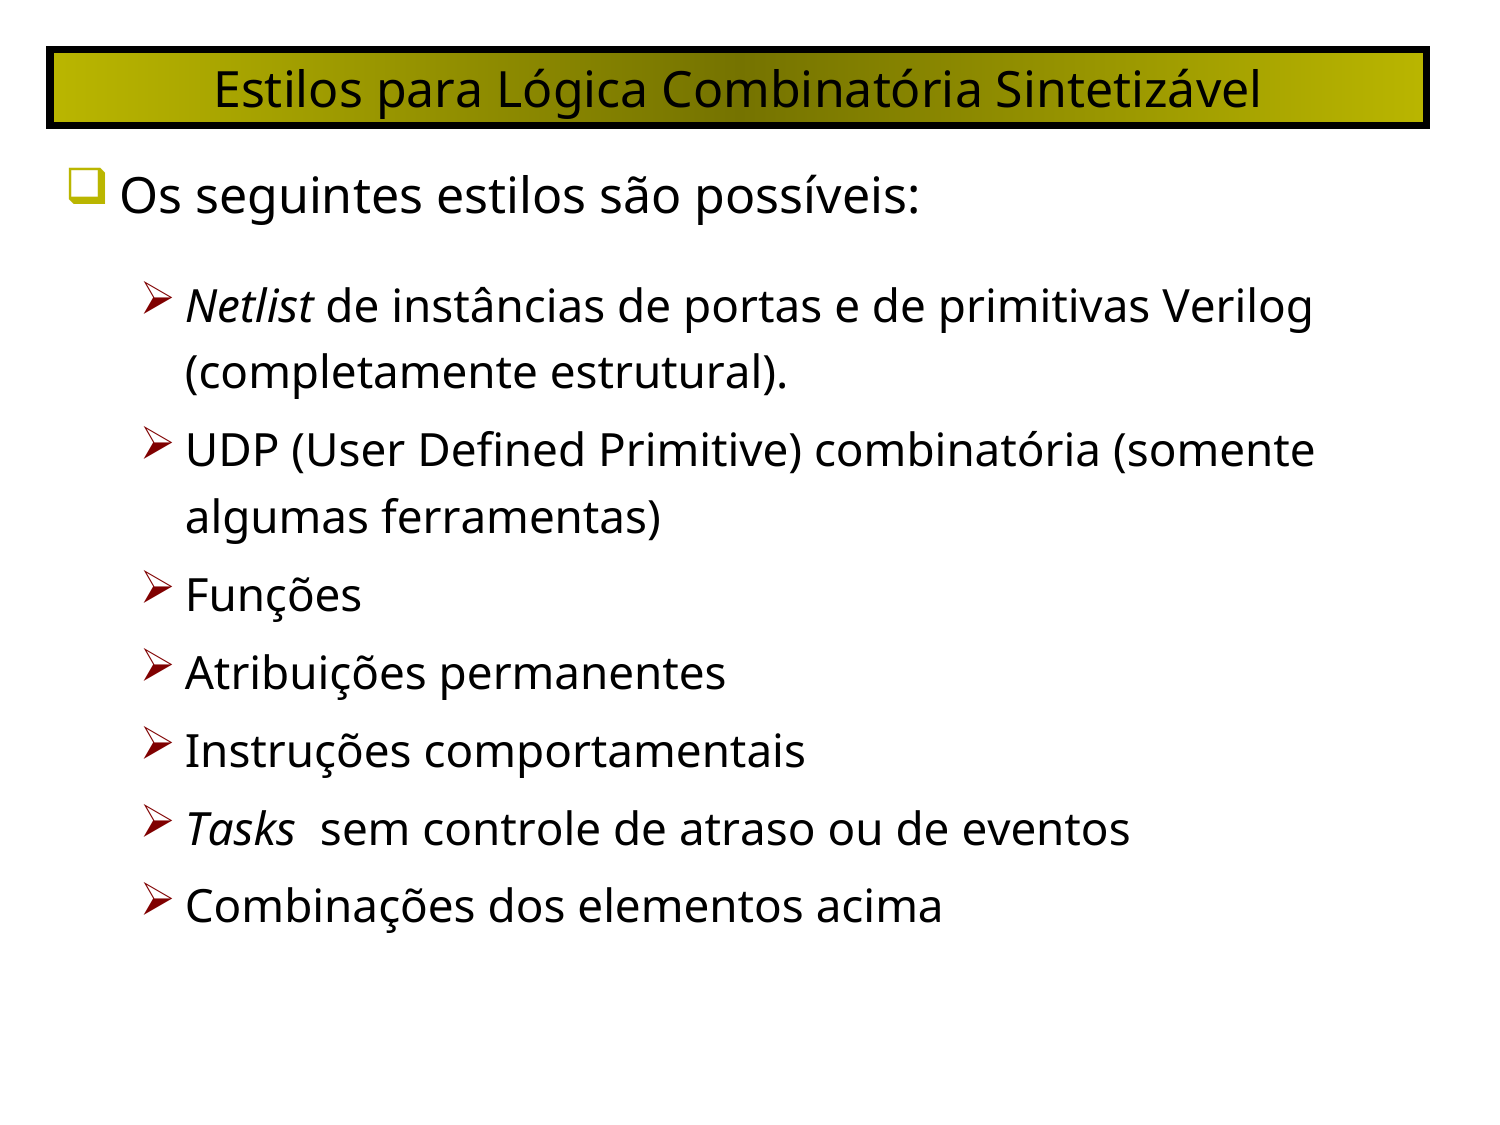

# Estilos para Lógica Combinatória Sintetizável
Os seguintes estilos são possíveis:
Netlist de instâncias de portas e de primitivas Verilog (completamente estrutural).
UDP (User Defined Primitive) combinatória (somente algumas ferramentas)‏
Funções
Atribuições permanentes
Instruções comportamentais
Tasks sem controle de atraso ou de eventos
Combinações dos elementos acima